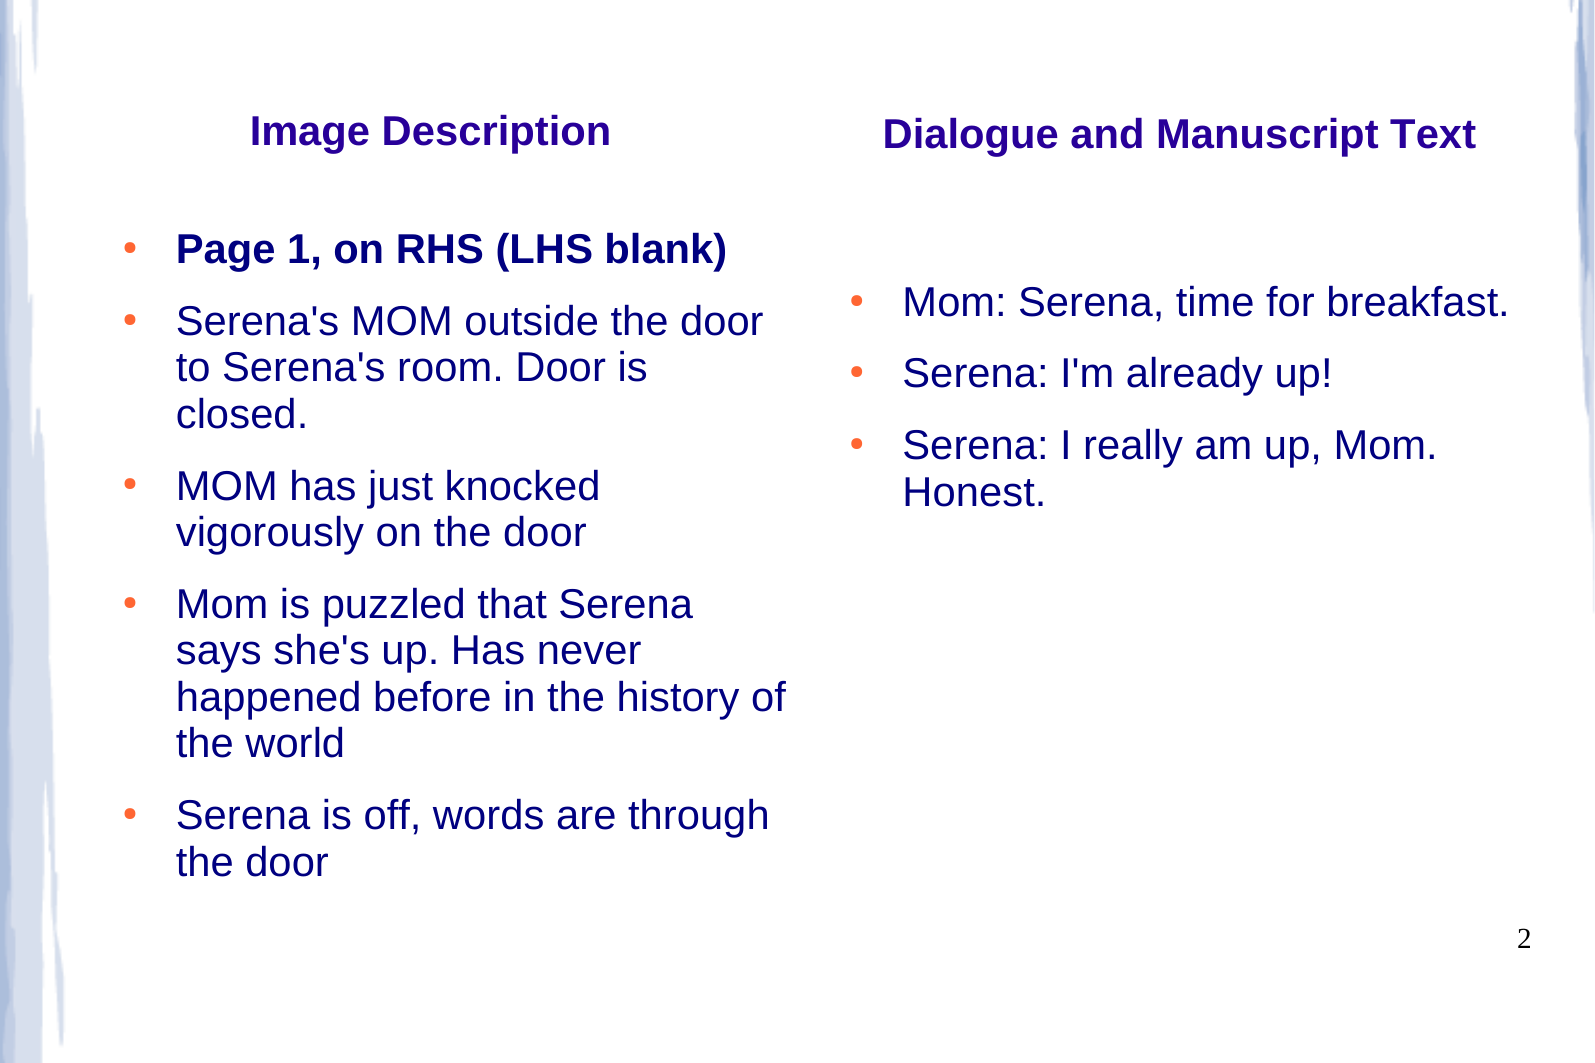

# Image Description
Dialogue and Manuscript Text
Page 1, on RHS (LHS blank)
Serena's MOM outside the door to Serena's room. Door is closed.
MOM has just knocked vigorously on the door
Mom is puzzled that Serena says she's up. Has never happened before in the history of the world
Serena is off, words are through the door
Mom: Serena, time for breakfast.
Serena: I'm already up!
Serena: I really am up, Mom. Honest.
2